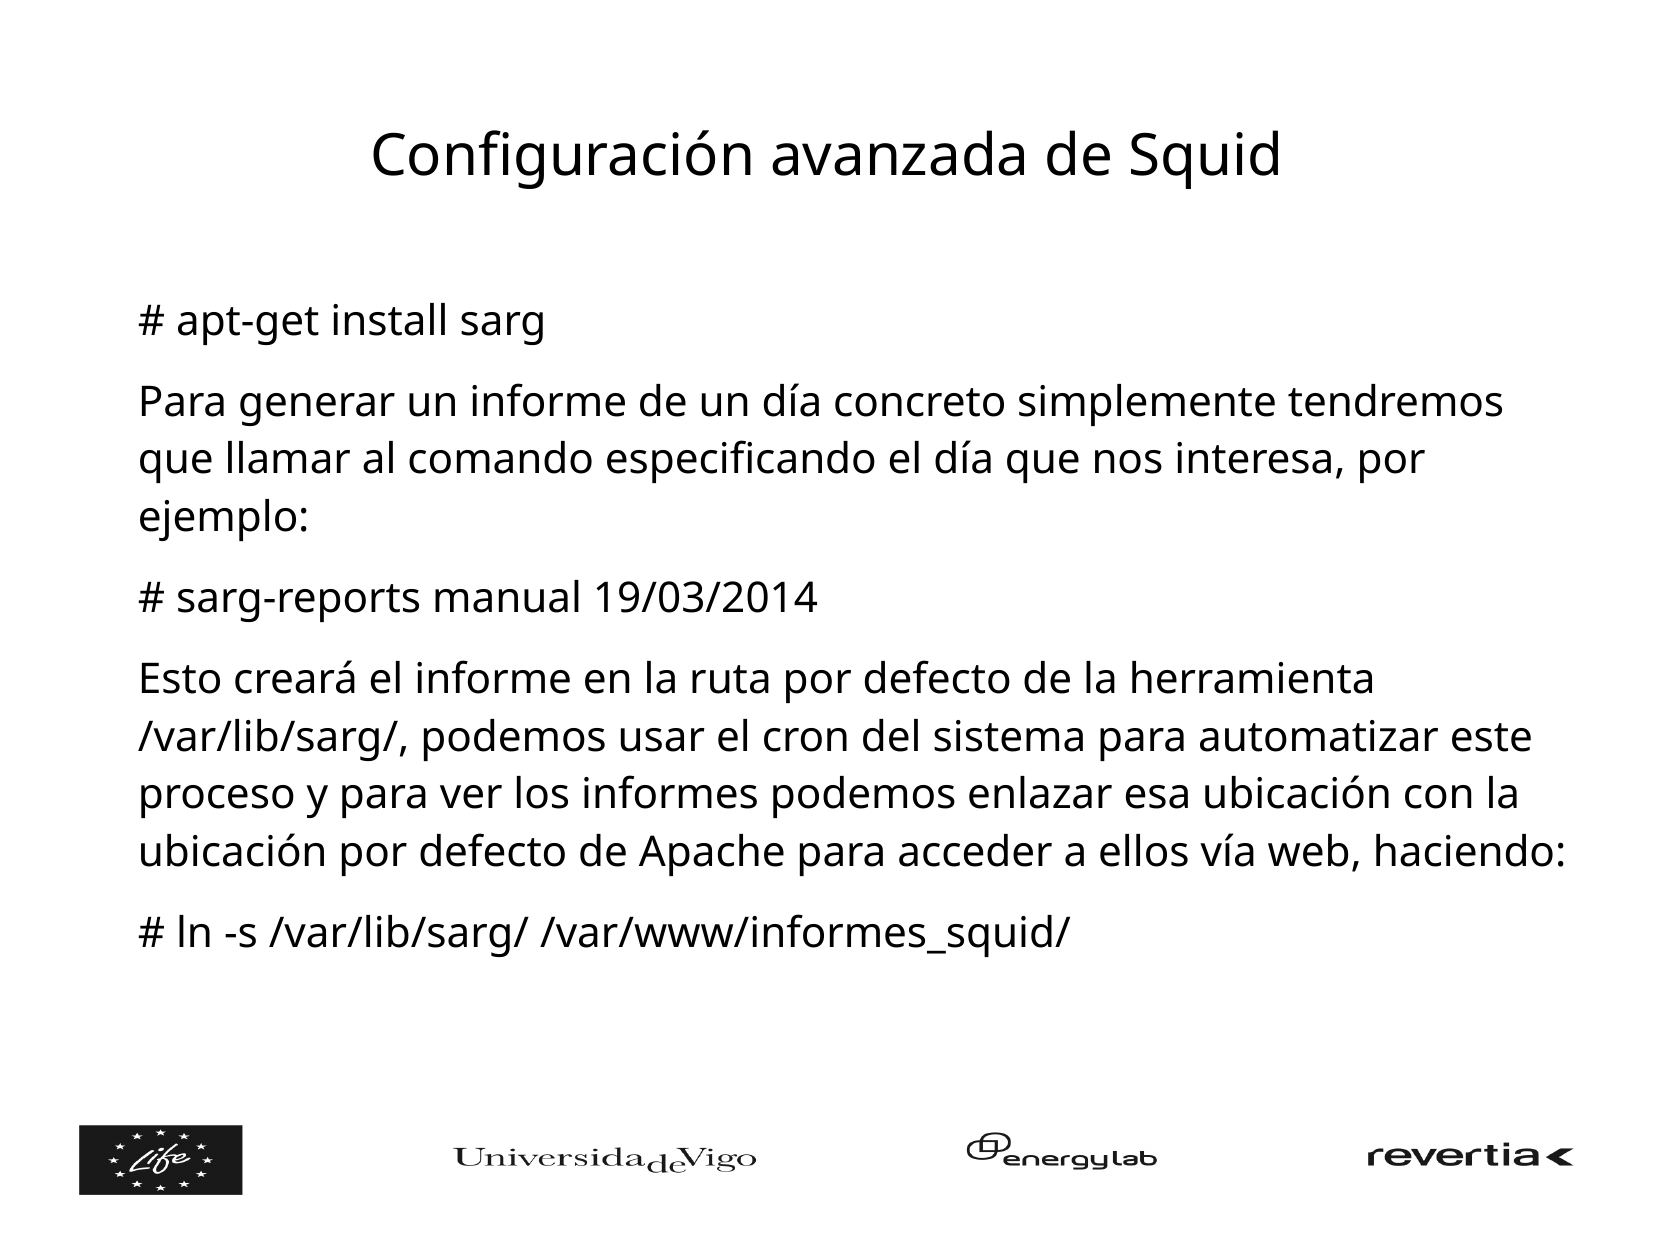

# Configuración avanzada de Squid
# apt-get install sarg
Para generar un informe de un día concreto simplemente tendremos que llamar al comando especificando el día que nos interesa, por ejemplo:
# sarg-reports manual 19/03/2014
Esto creará el informe en la ruta por defecto de la herramienta /var/lib/sarg/, podemos usar el cron del sistema para automatizar este proceso y para ver los informes podemos enlazar esa ubicación con la ubicación por defecto de Apache para acceder a ellos vía web, haciendo:
# ln -s /var/lib/sarg/ /var/www/informes_squid/